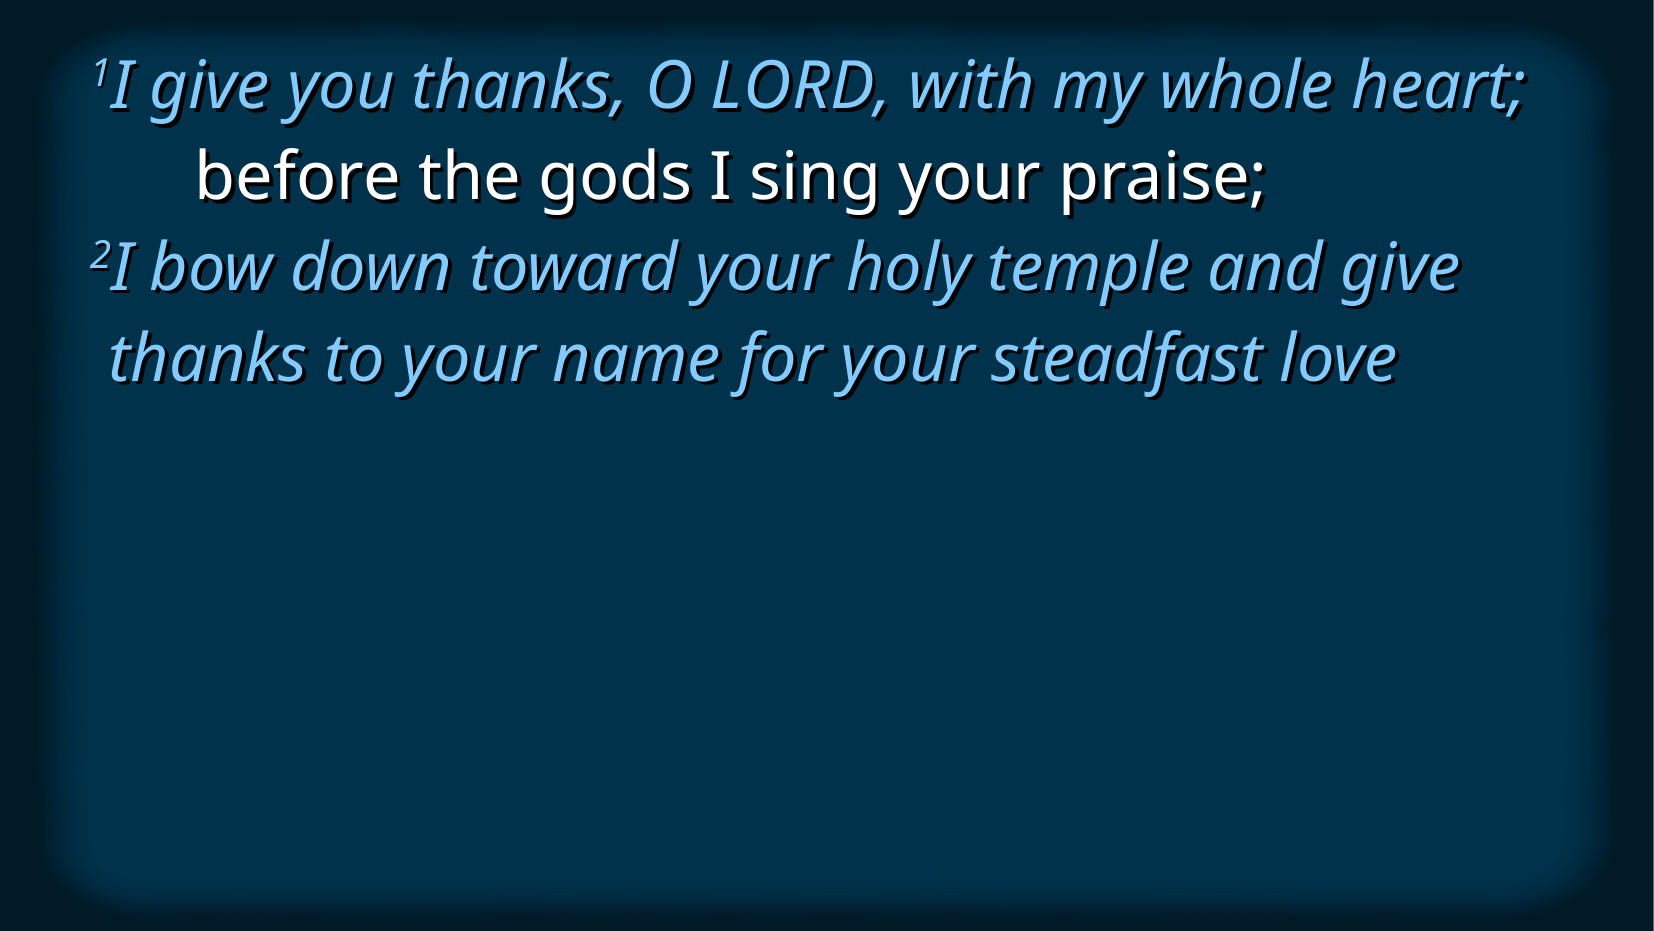

1I give you thanks, O LORD, with my whole heart;
 before the gods I sing your praise;
2I bow down toward your holy temple and give thanks to your name for your steadfast love